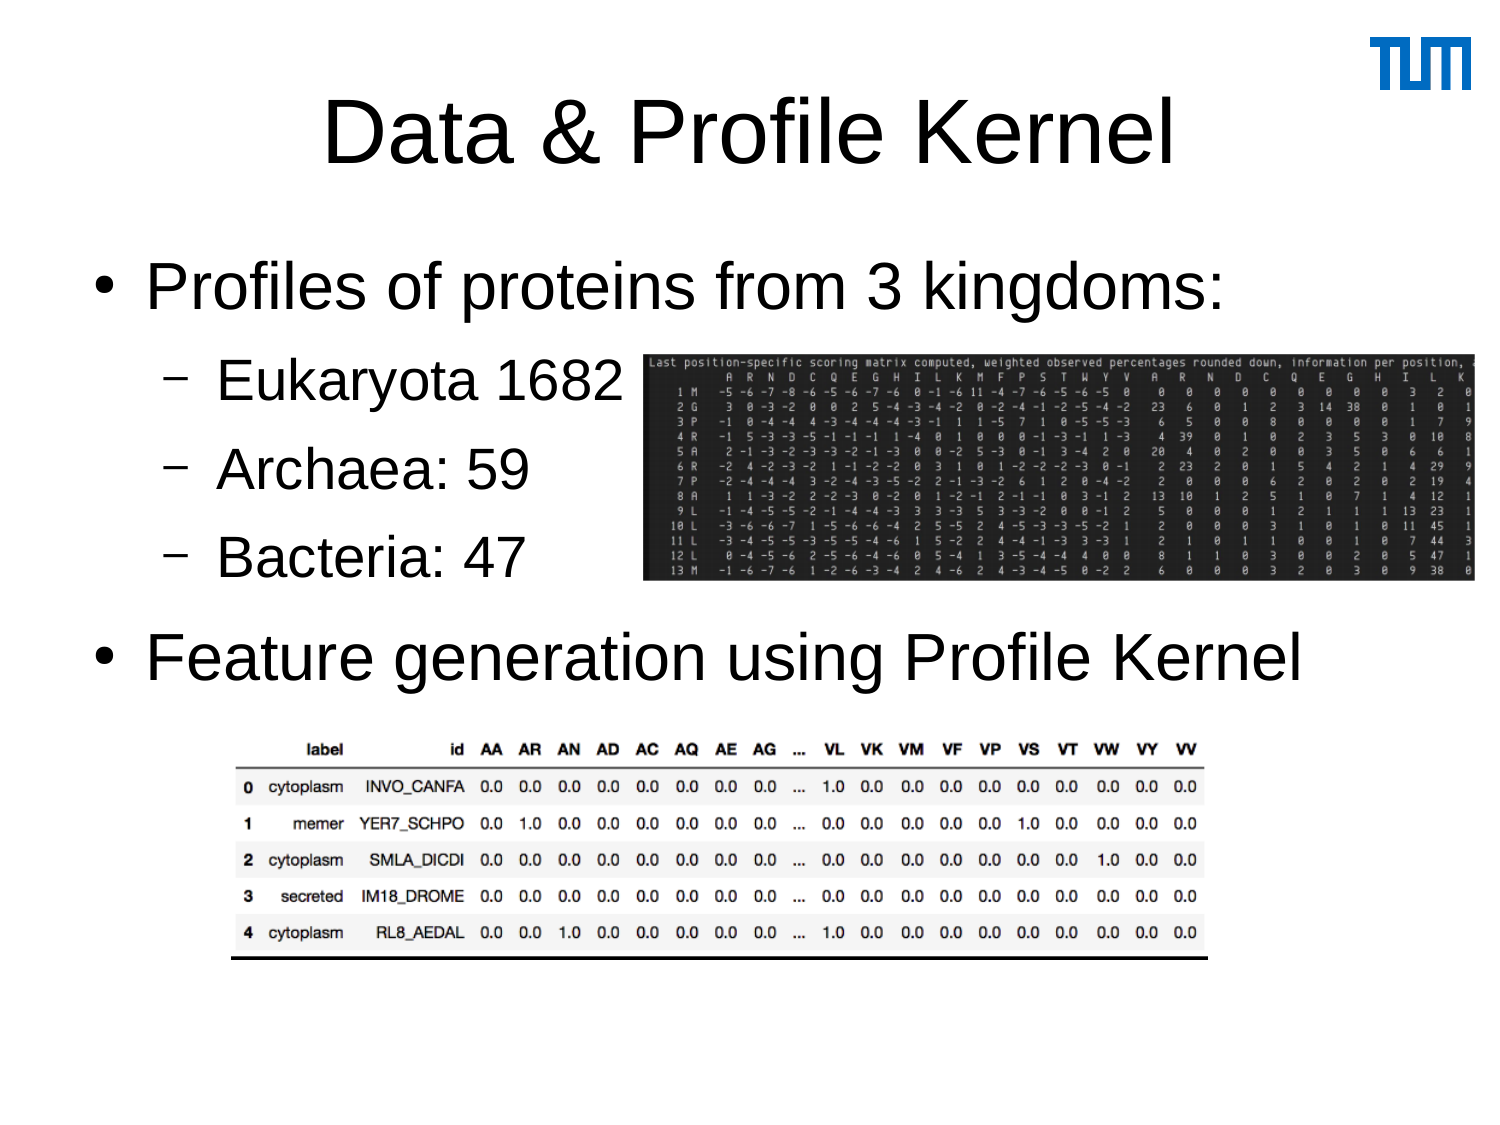

# Data & Profile Kernel
Profiles of proteins from 3 kingdoms:
Eukaryota 1682
Archaea: 59
Bacteria: 47
Feature generation using Profile Kernel